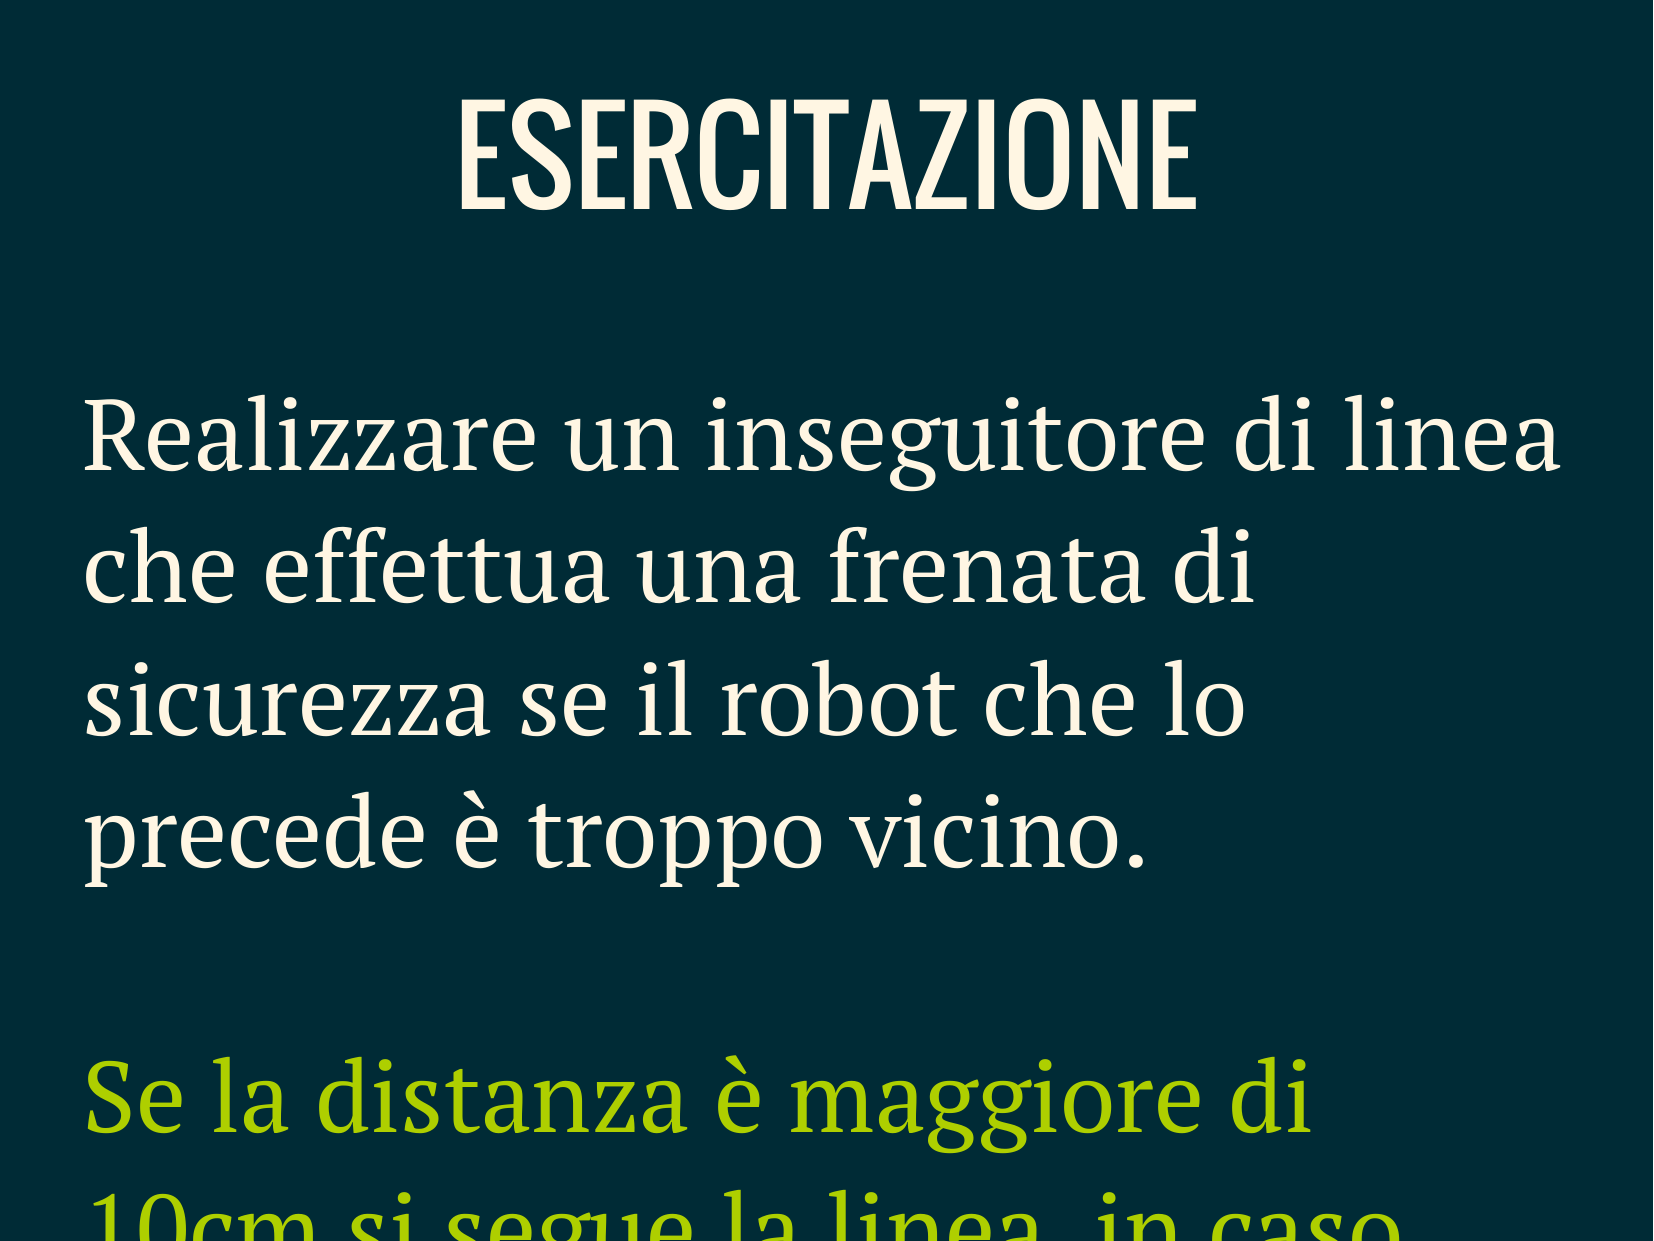

# Esercitazione
Realizzare un inseguitore di linea che effettua una frenata di sicurezza se il robot che lo precede è troppo vicino.
Se la distanza è maggiore di 10cm si segue la linea, in caso contrario ci si ferma.